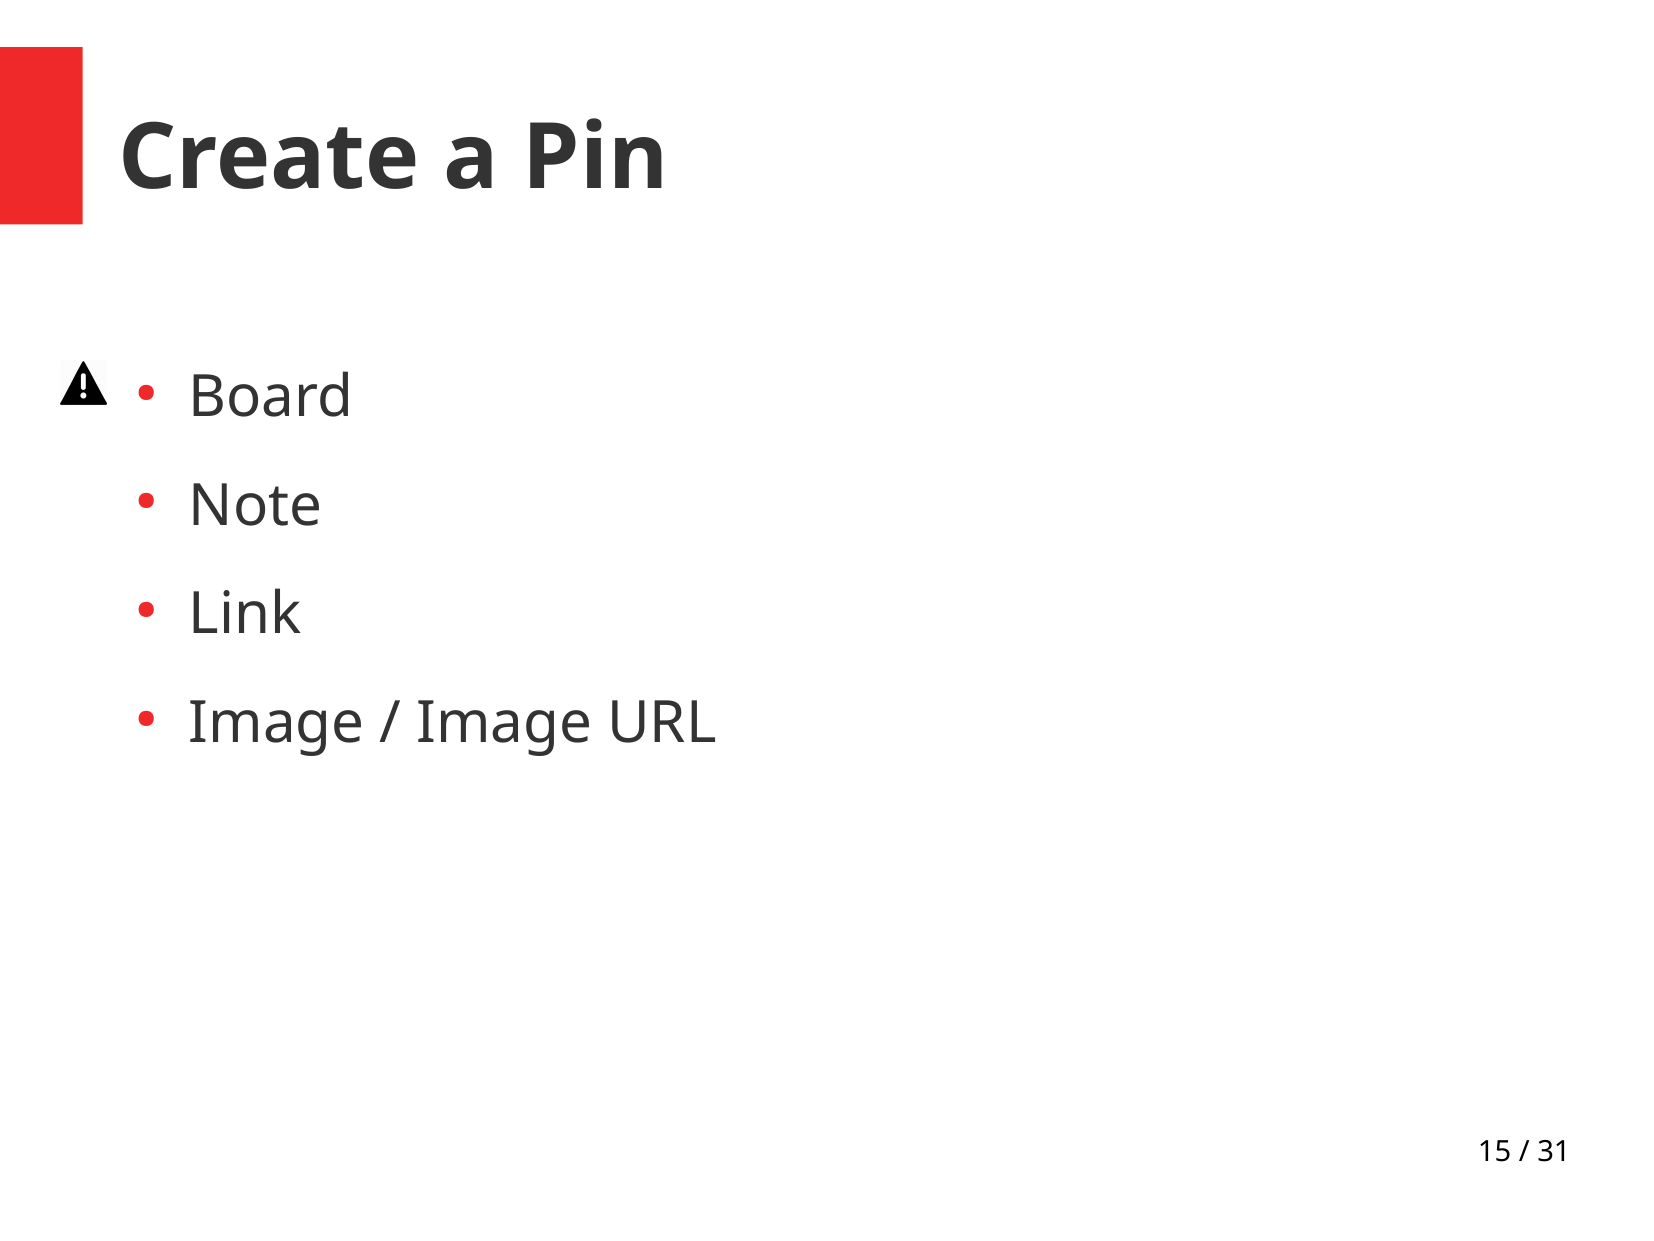

# Create a Pin
Board
Note
Link
Image / Image URL
15